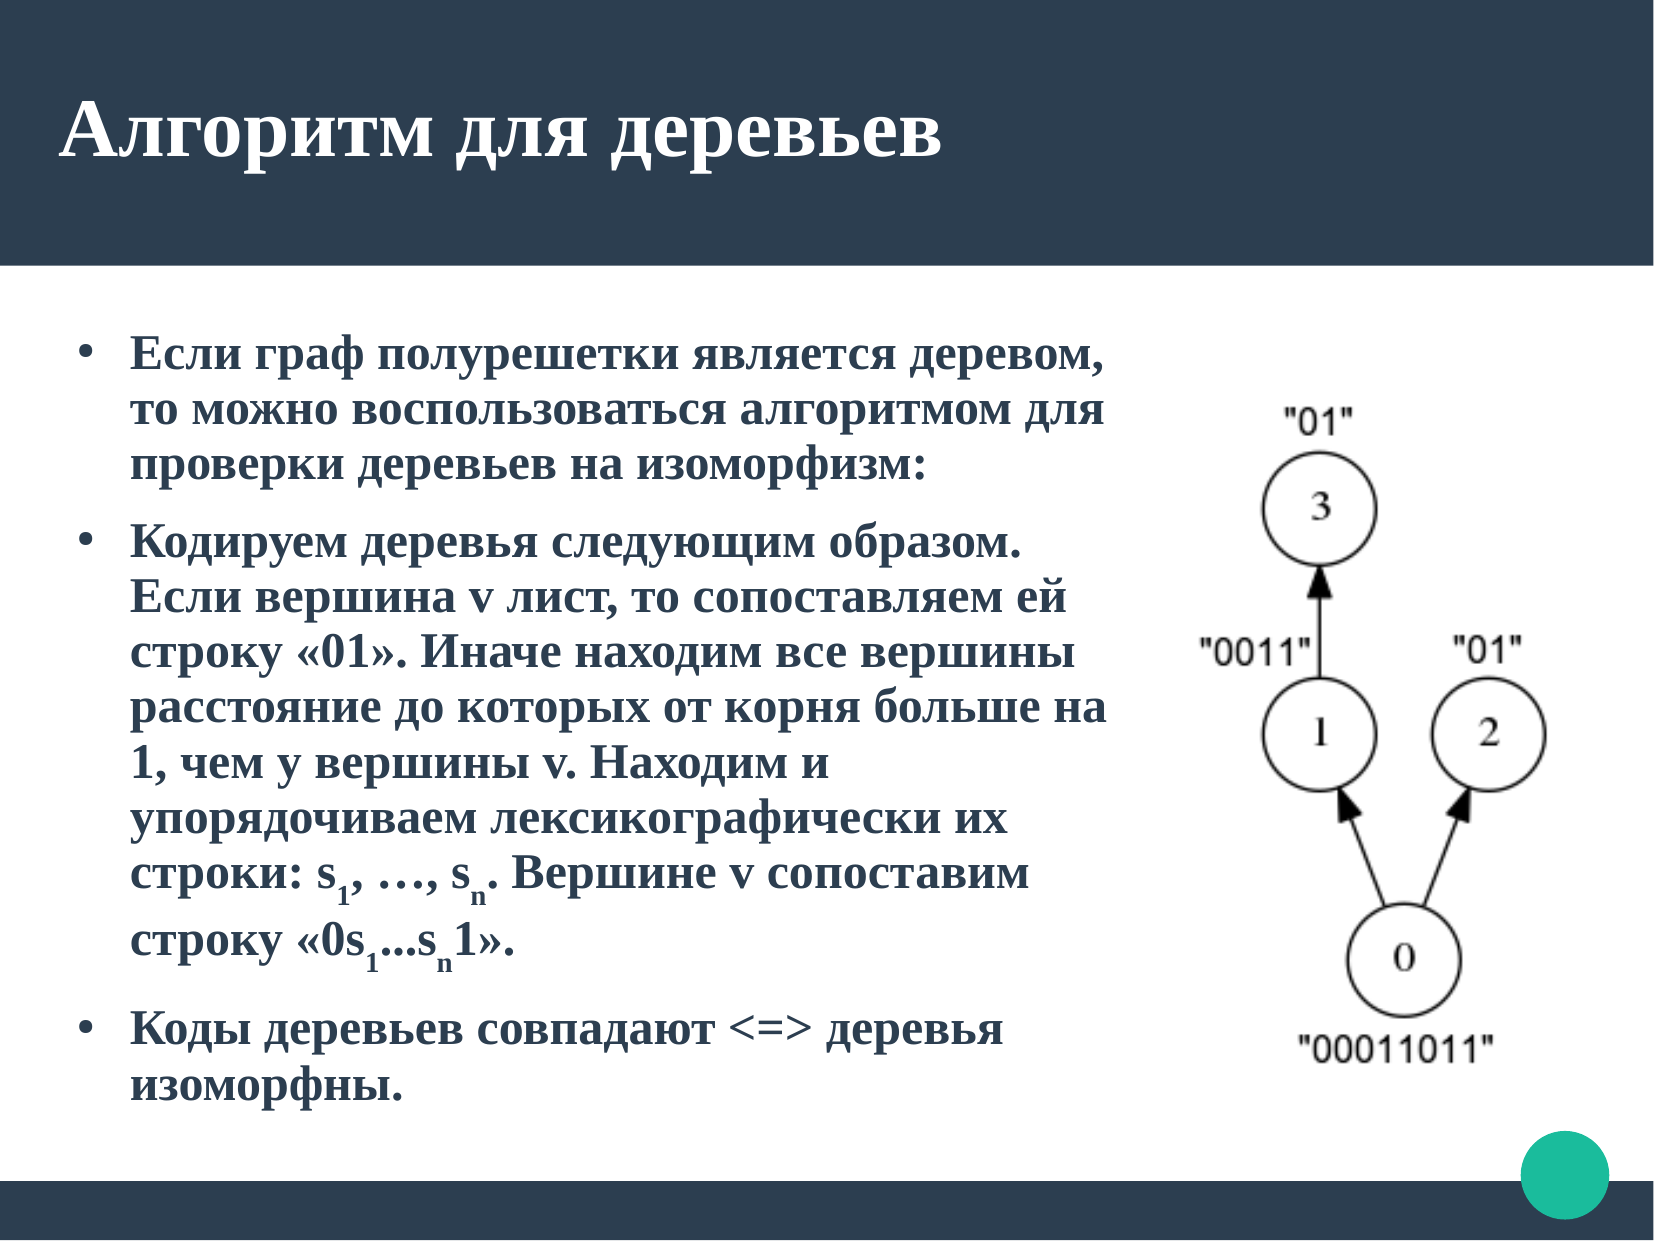

# Алгоритм для деревьев
Если граф полурешетки является деревом, то можно воспользоваться алгоритмом для проверки деревьев на изоморфизм:
Кодируем деревья следующим образом. Если вершина v лист, то сопоставляем ей строку «01». Иначе находим все вершины расстояние до которых от корня больше на 1, чем у вершины v. Находим и упорядочиваем лексикографически их строки: s1, …, sn. Вершине v сопоставим строку «0s1...sn1».
Коды деревьев совпадают <=> деревья изоморфны.